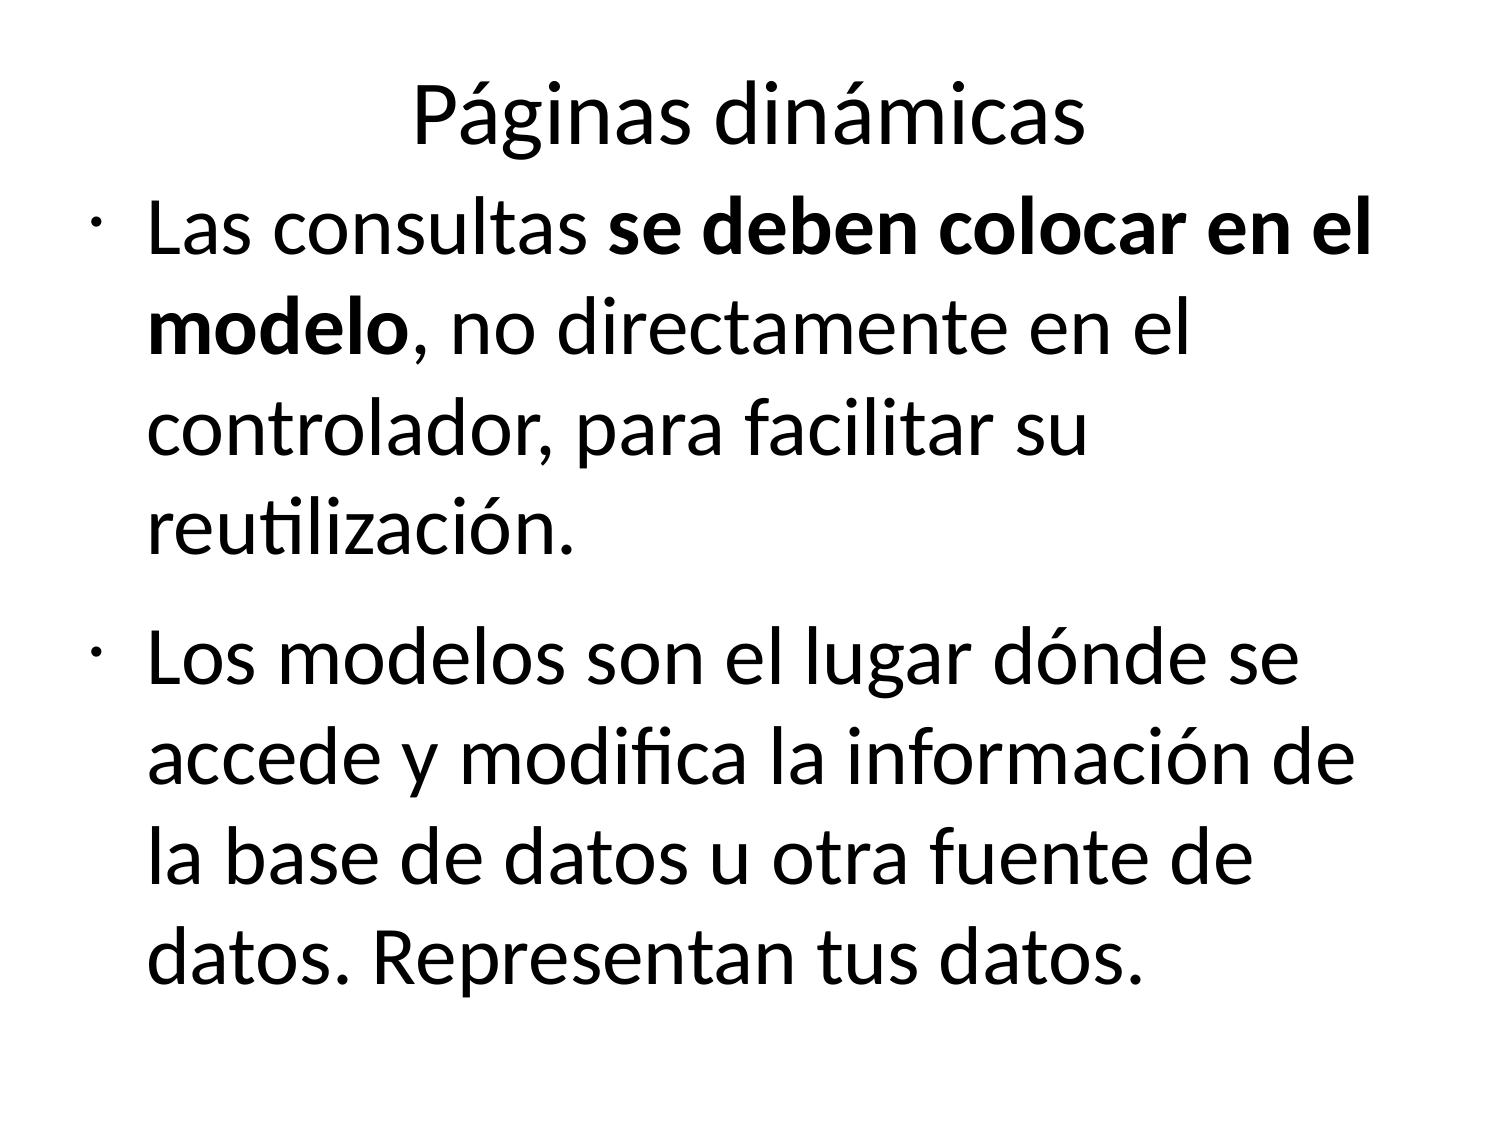

# Páginas dinámicas
Las consultas se deben colocar en el modelo, no directamente en el controlador, para facilitar su reutilización.
Los modelos son el lugar dónde se accede y modifica la información de la base de datos u otra fuente de datos. Representan tus datos.